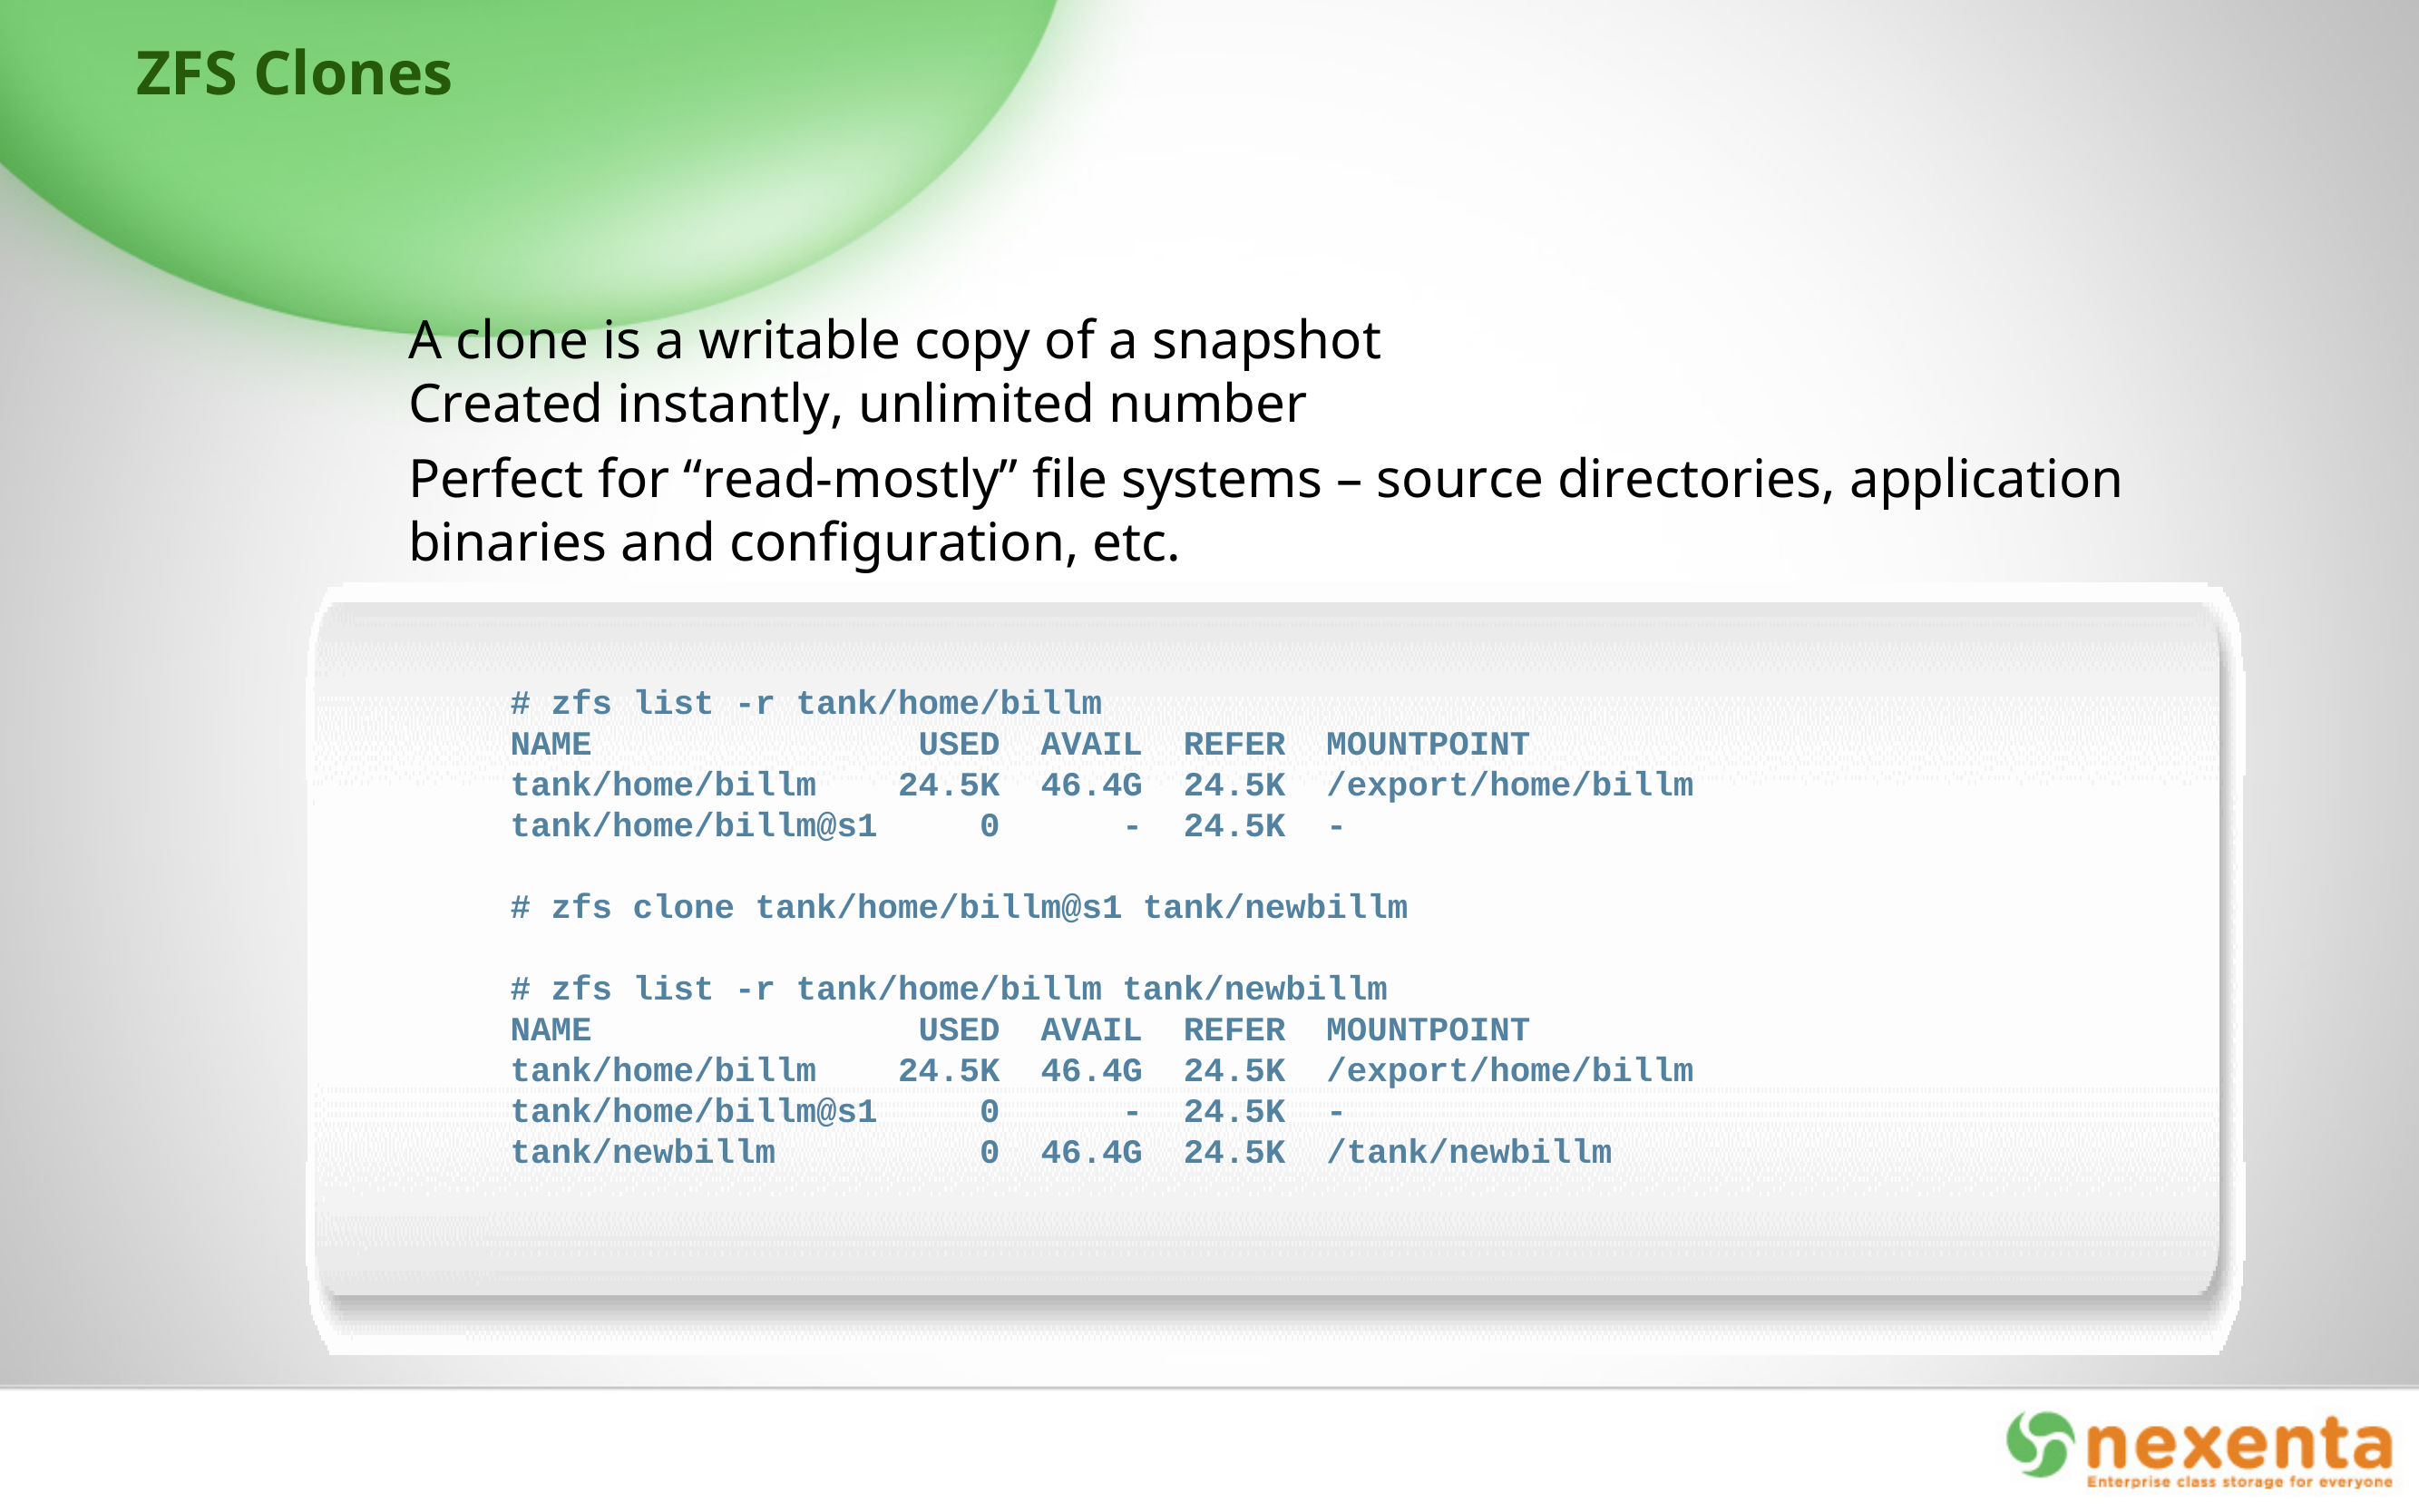

ZFS Clones
A clone is a writable copy of a snapshot
Created instantly, unlimited number
Perfect for “read-mostly” file systems – source directories, application binaries and configuration, etc.
# zfs list -r tank/home/billm NAME USED AVAIL REFER MOUNTPOINT tank/home/billm 24.5K 46.4G 24.5K /export/home/billm tank/home/billm@s1 0 - 24.5K - # zfs clone tank/home/billm@s1 tank/newbillm # zfs list -r tank/home/billm tank/newbillm NAME USED AVAIL REFER MOUNTPOINT tank/home/billm 24.5K 46.4G 24.5K /export/home/billm tank/home/billm@s1 0 - 24.5K - tank/newbillm 0 46.4G 24.5K /tank/newbillm